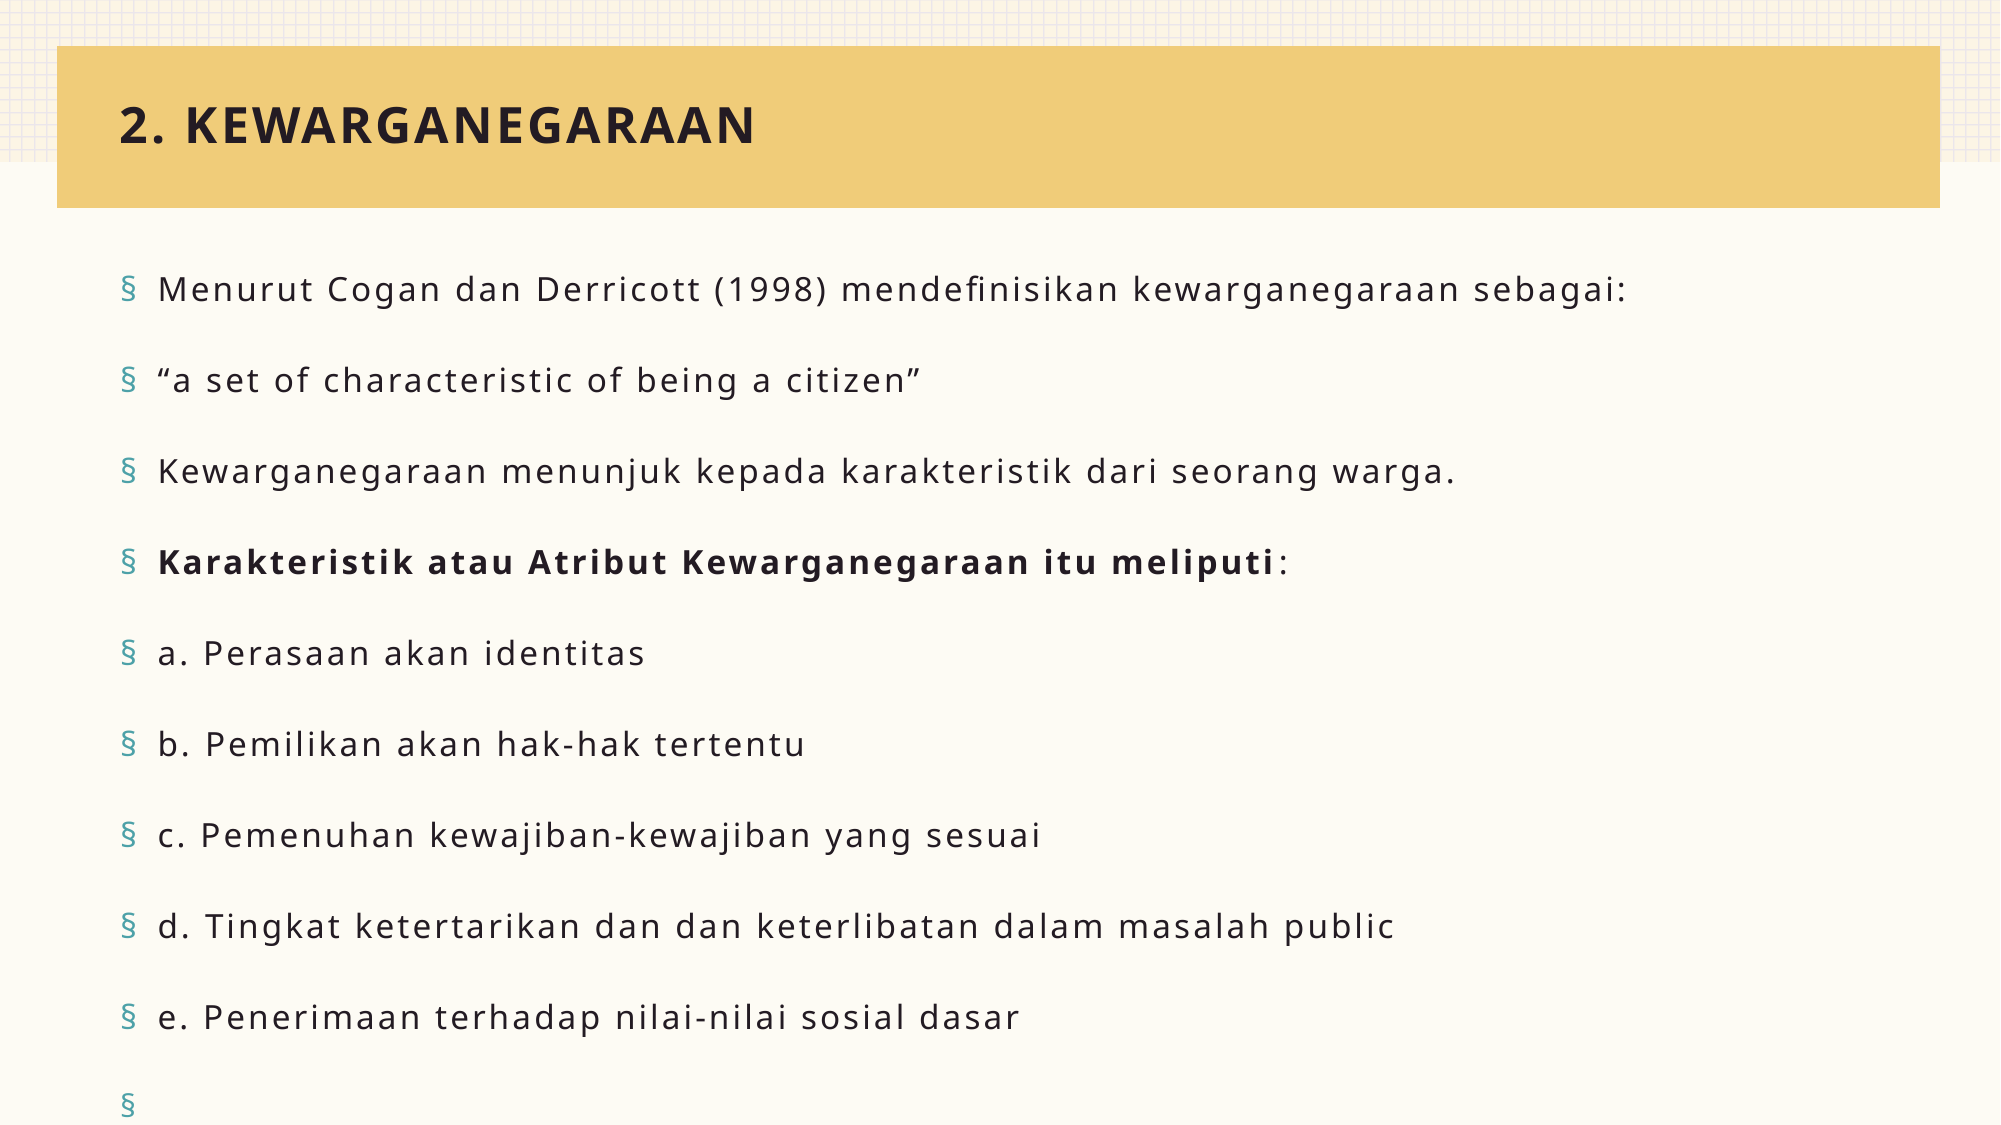

# 2. KEWARGANEGARAAN
Menurut Cogan dan Derricott (1998) mendefinisikan kewarganegaraan sebagai:
“a set of characteristic of being a citizen”
Kewarganegaraan menunjuk kepada karakteristik dari seorang warga.
Karakteristik atau Atribut Kewarganegaraan itu meliputi:
a. Perasaan akan identitas
b. Pemilikan akan hak-hak tertentu
c. Pemenuhan kewajiban-kewajiban yang sesuai
d. Tingkat ketertarikan dan dan keterlibatan dalam masalah public
e. Penerimaan terhadap nilai-nilai sosial dasar